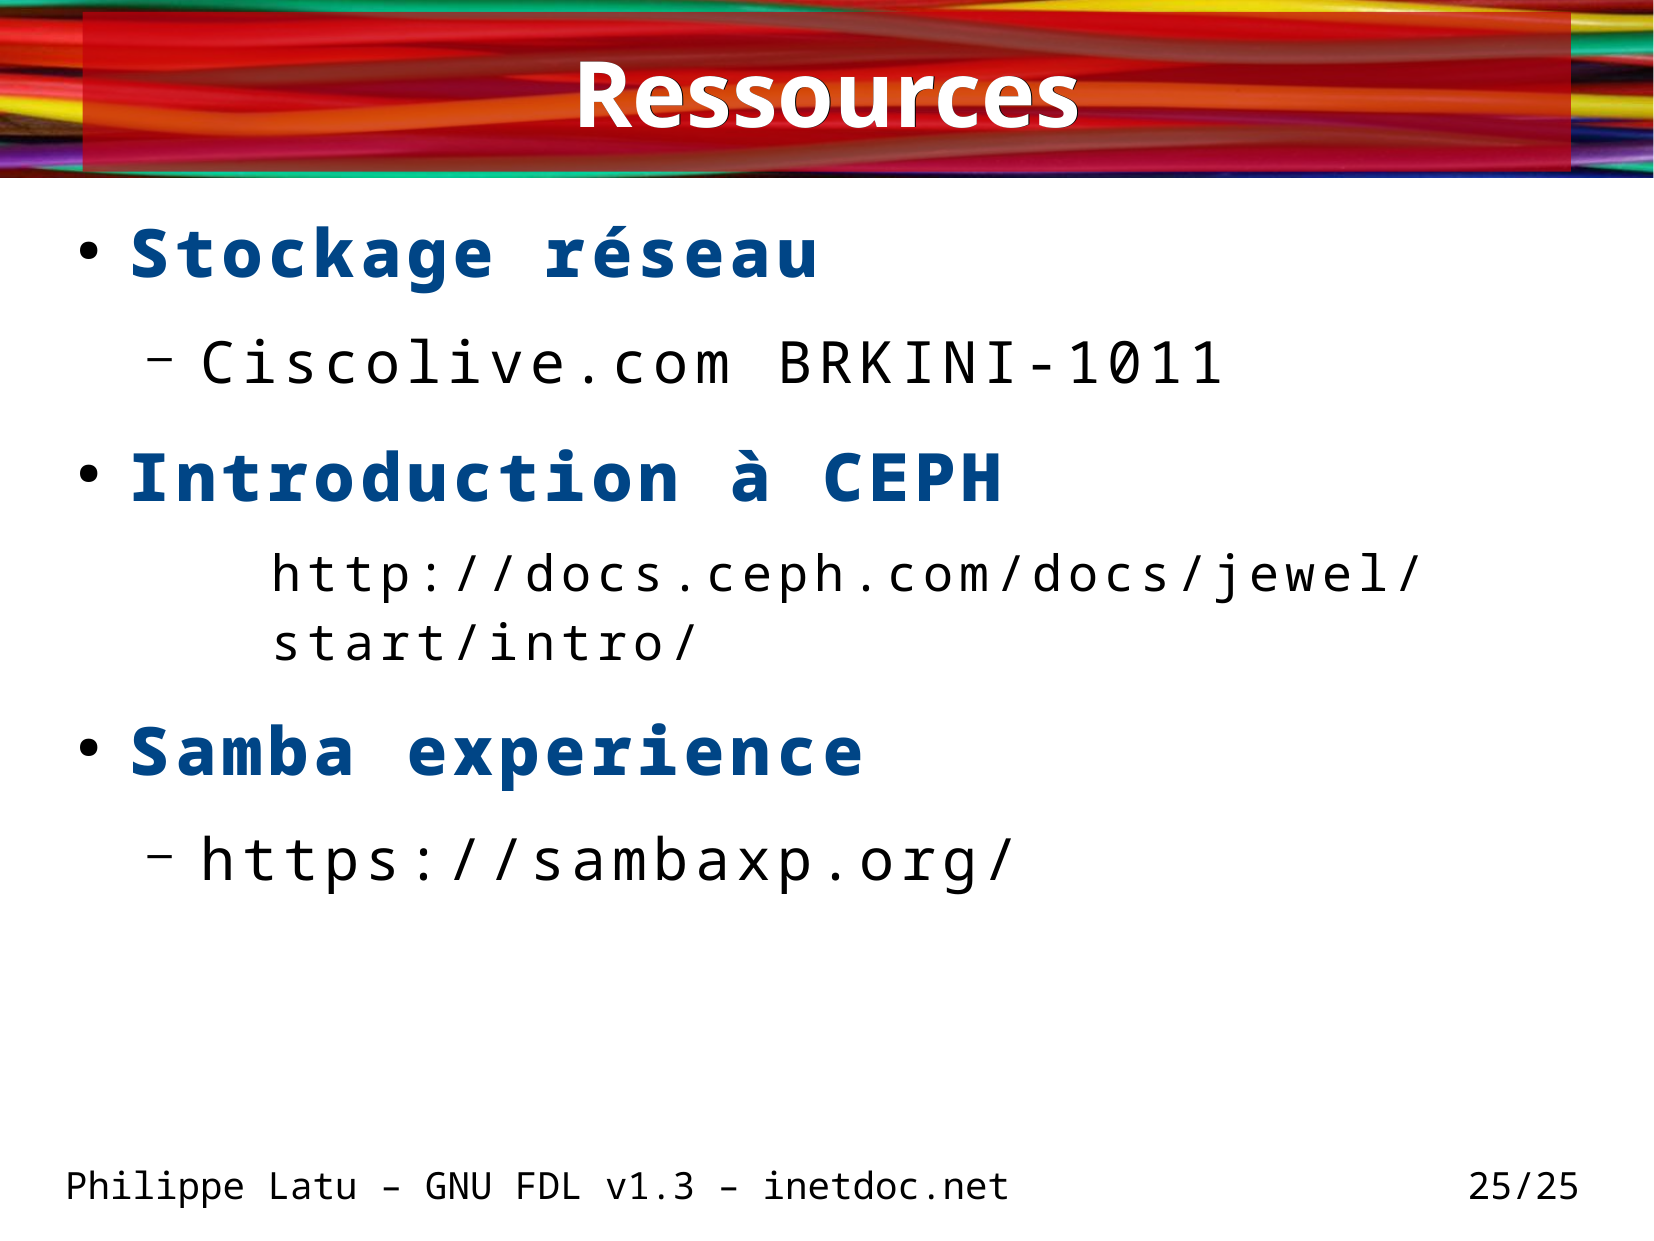

# Ressources
Stockage réseau
Ciscolive.com BRKINI-1011
Introduction à CEPH
http://docs.ceph.com/docs/jewel/start/intro/
Samba experience
https://sambaxp.org/
Philippe Latu – GNU FDL v1.3 – inetdoc.net /25